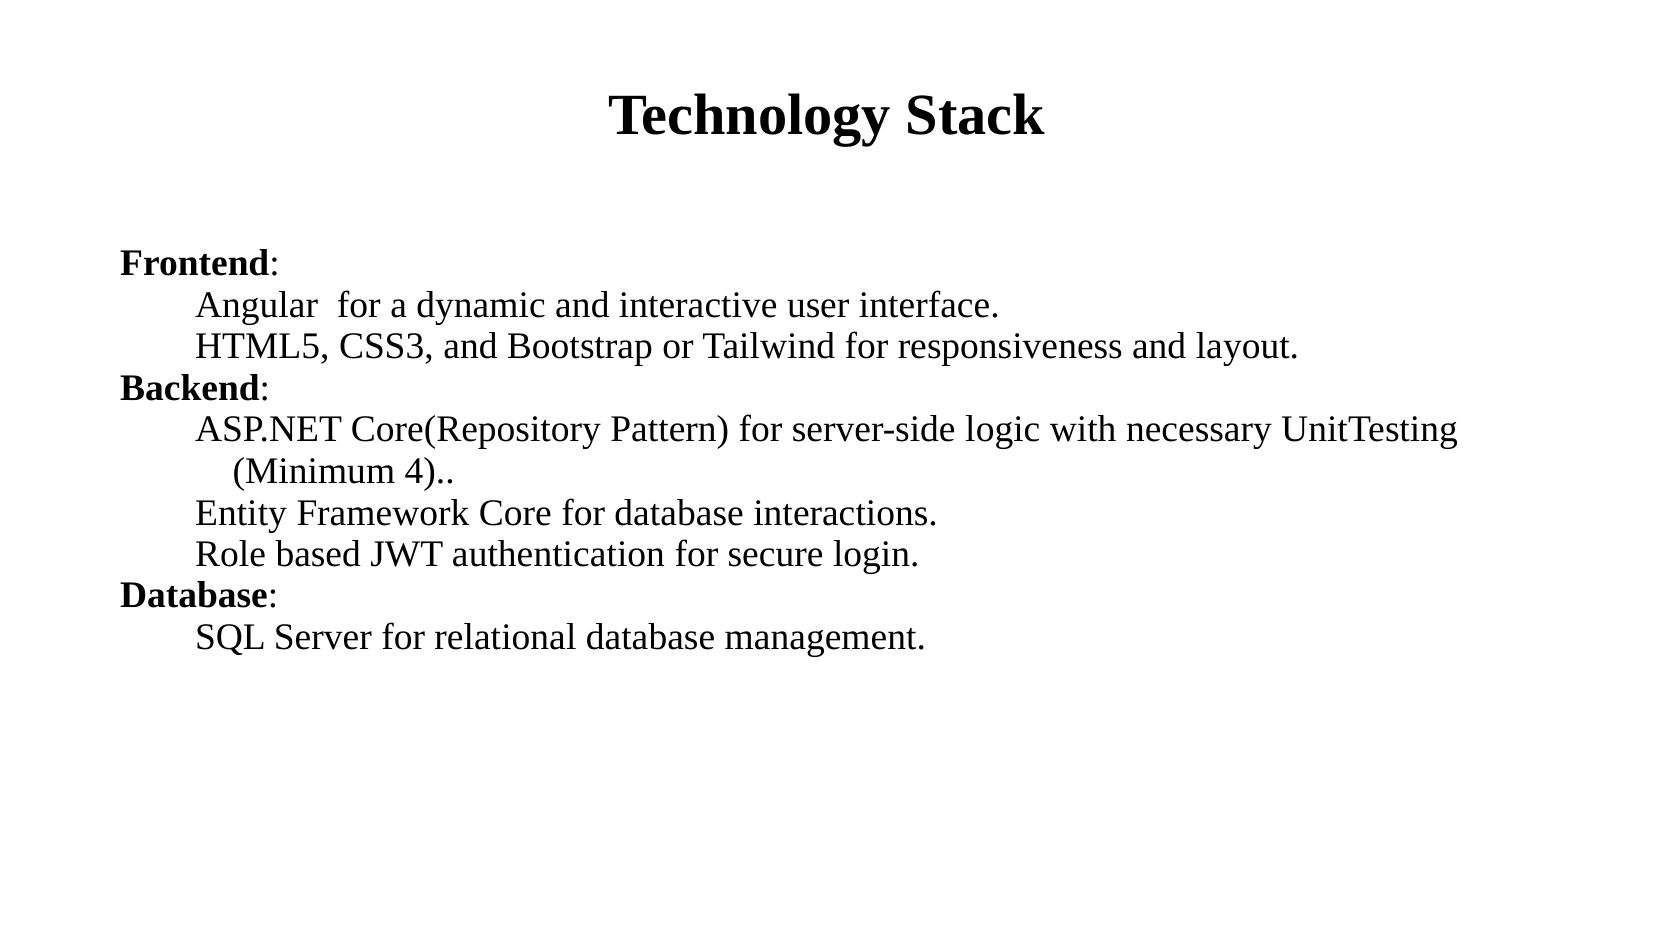

# Technology Stack
Frontend:
Angular for a dynamic and interactive user interface.
HTML5, CSS3, and Bootstrap or Tailwind for responsiveness and layout.
Backend:
ASP.NET Core(Repository Pattern) for server-side logic with necessary UnitTesting (Minimum 4)..
Entity Framework Core for database interactions.
Role based JWT authentication for secure login.
Database:
SQL Server for relational database management.